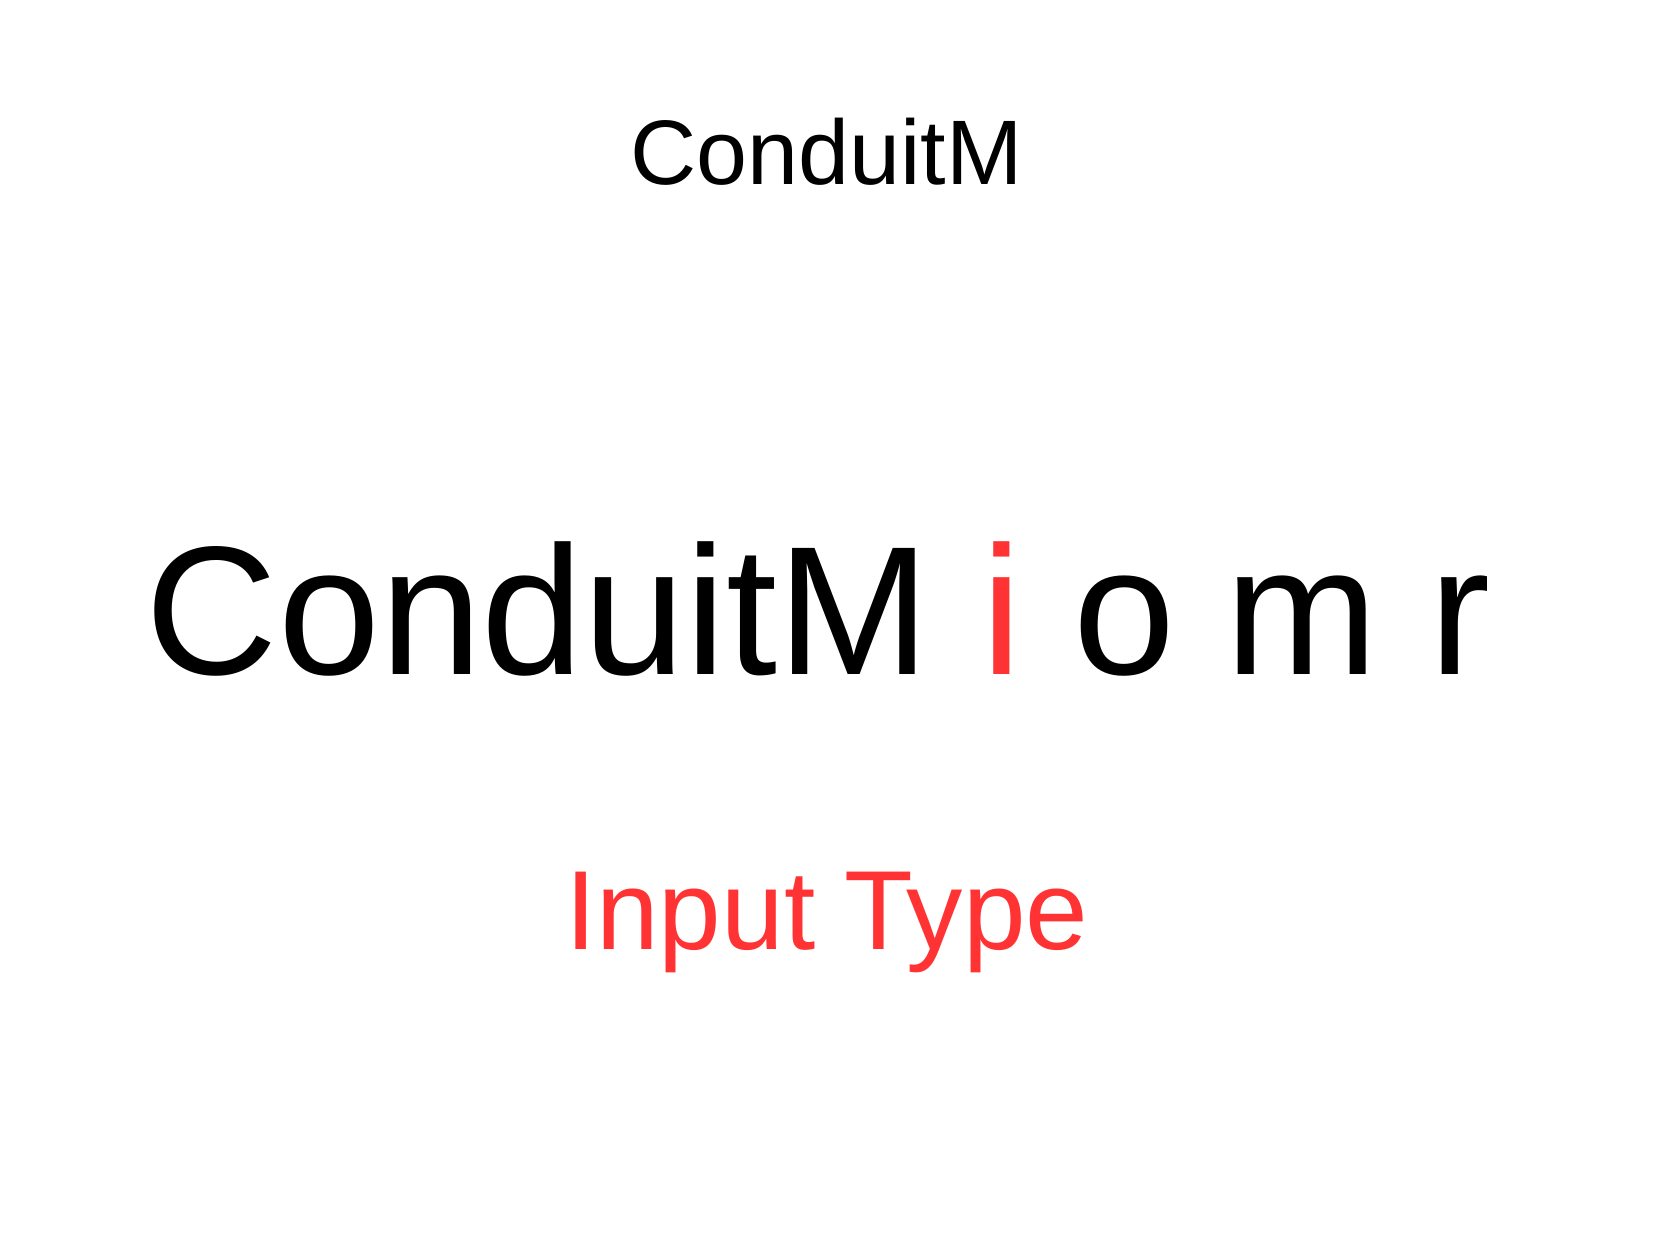

# ConduitM
ConduitM i o m r
Input Type